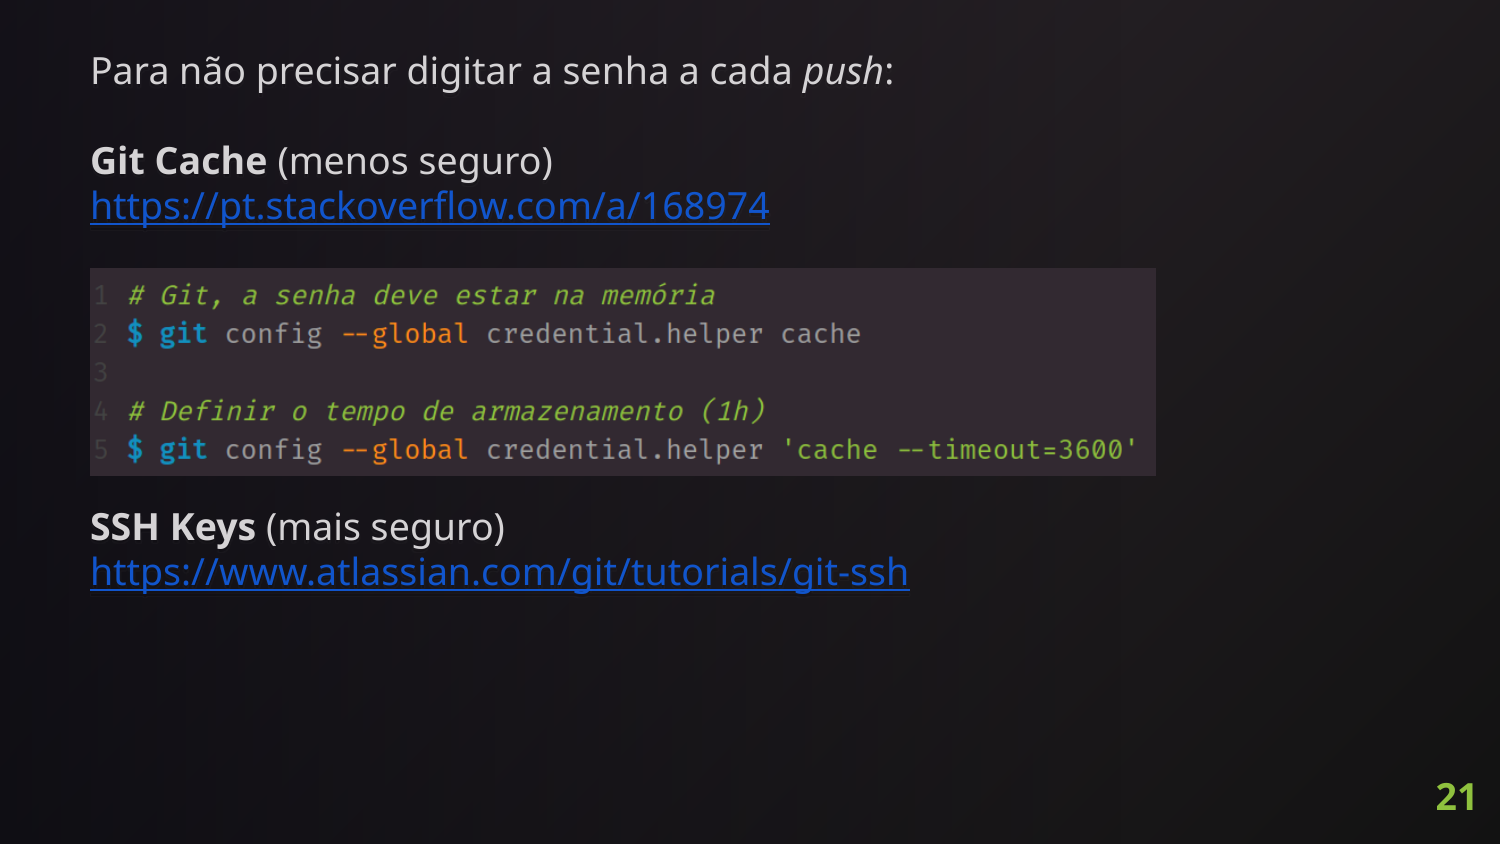

# Para não precisar digitar a senha a cada push:
Git Cache (menos seguro)
https://pt.stackoverflow.com/a/168974
SSH Keys (mais seguro)
https://www.atlassian.com/git/tutorials/git-ssh